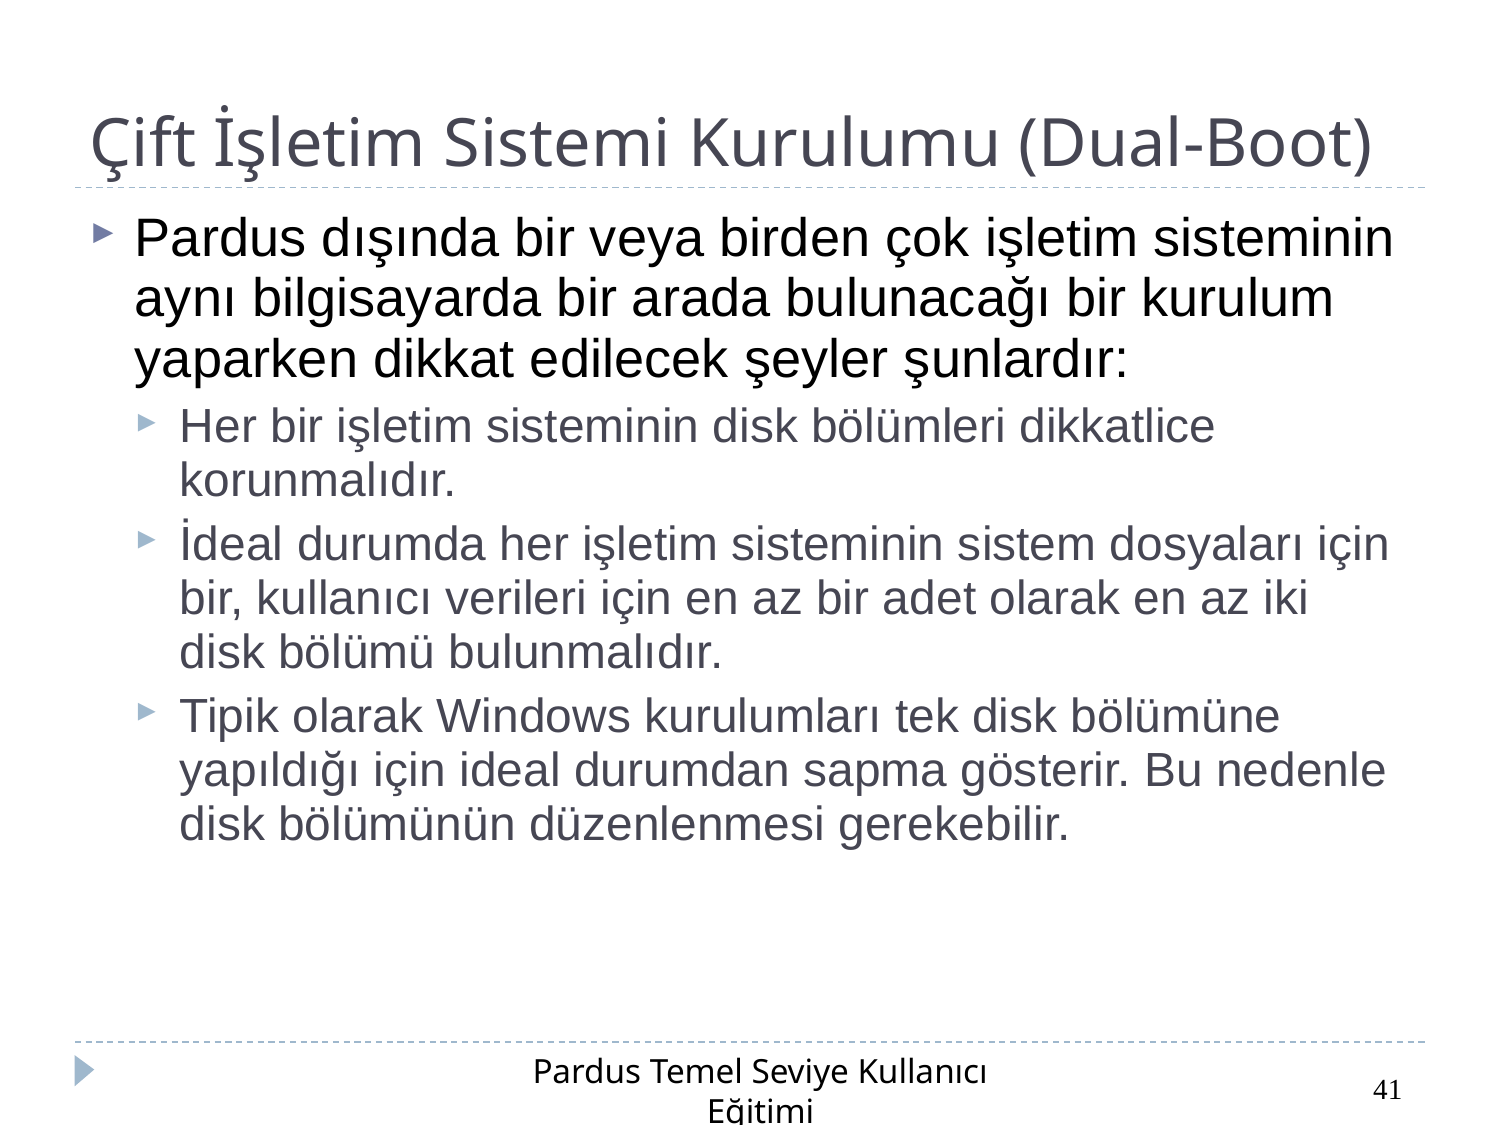

# Çift İşletim Sistemi Kurulumu (Dual-Boot)
Pardus dışında bir veya birden çok işletim sisteminin aynı bilgisayarda bir arada bulunacağı bir kurulum yaparken dikkat edilecek şeyler şunlardır:
Her bir işletim sisteminin disk bölümleri dikkatlice korunmalıdır.
İdeal durumda her işletim sisteminin sistem dosyaları için bir, kullanıcı verileri için en az bir adet olarak en az iki disk bölümü bulunmalıdır.
Tipik olarak Windows kurulumları tek disk bölümüne yapıldığı için ideal durumdan sapma gösterir. Bu nedenle disk bölümünün düzenlenmesi gerekebilir.